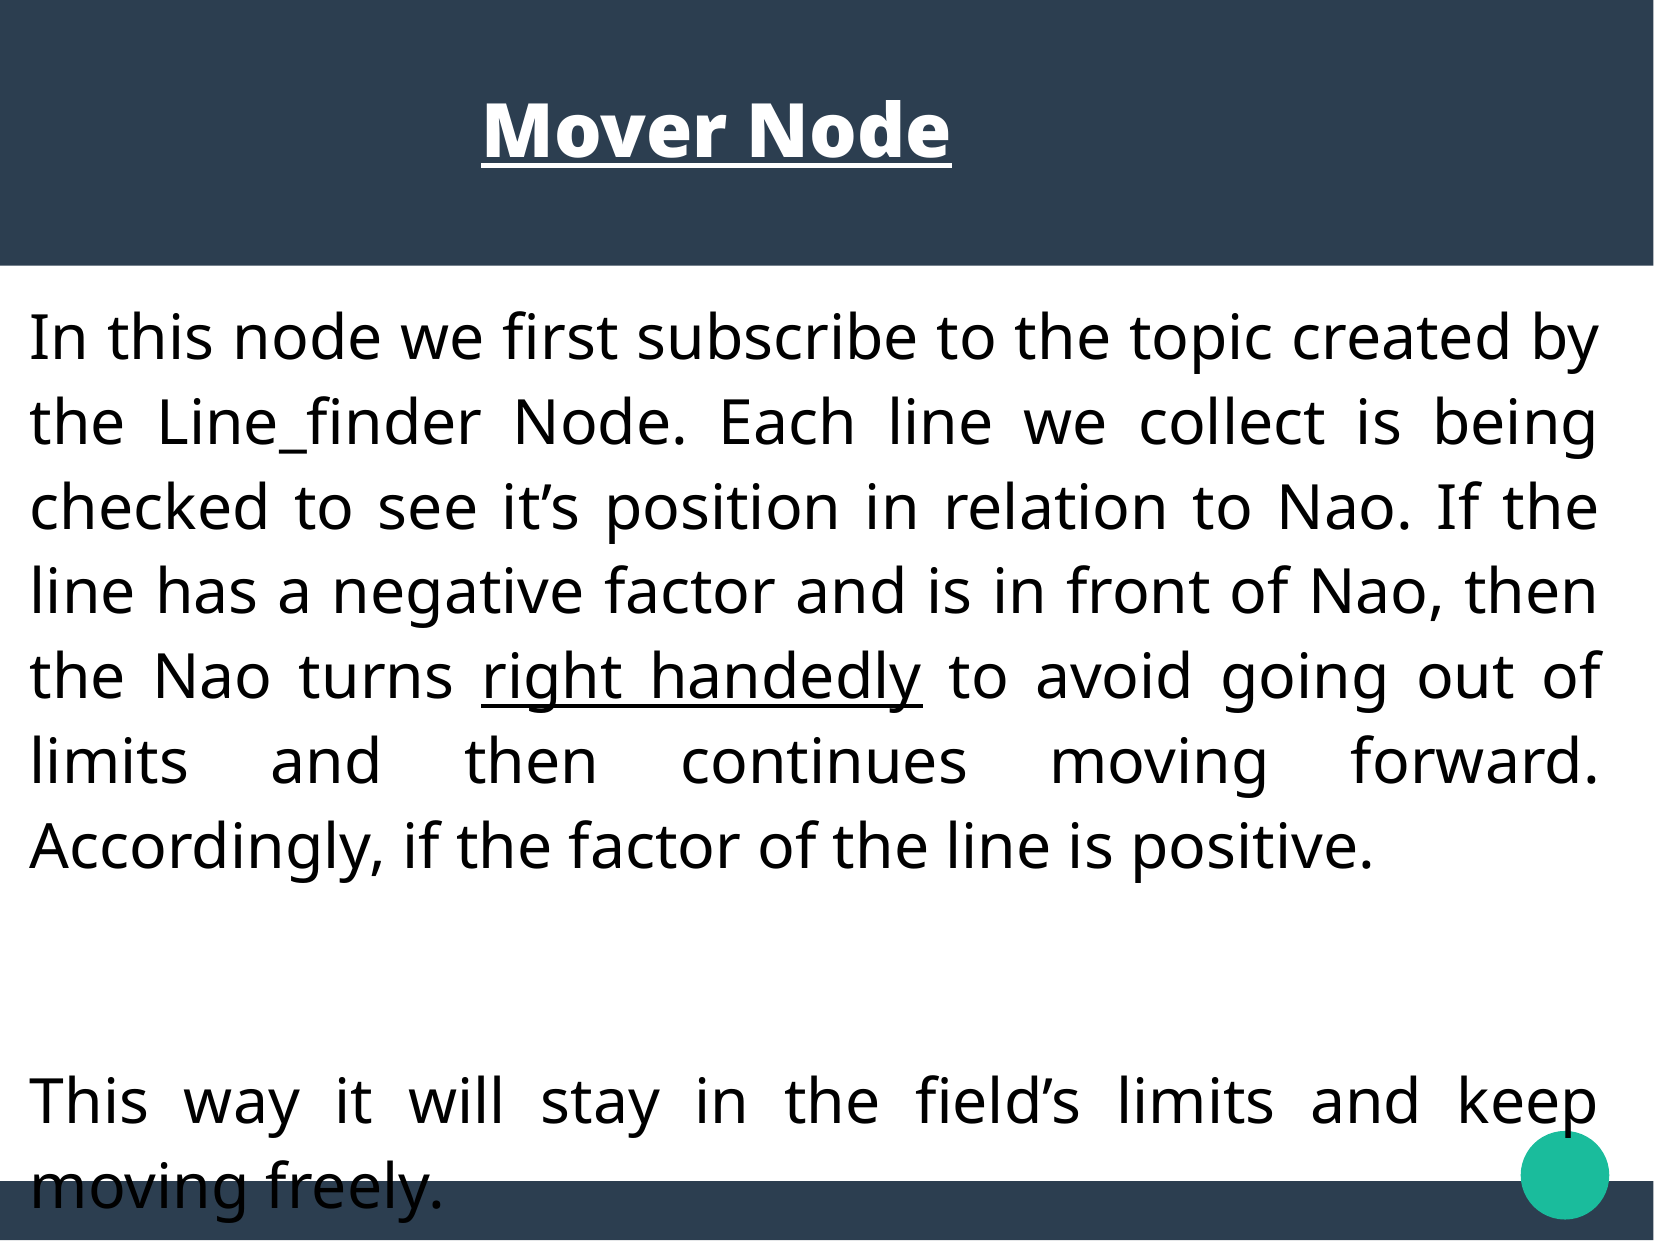

# Mover Node
In this node we first subscribe to the topic created by the Line_finder Node. Each line we collect is being checked to see it’s position in relation to Nao. If the line has a negative factor and is in front of Nao, then the Nao turns right handedly to avoid going out of limits and then continues moving forward. Accordingly, if the factor of the line is positive.
This way it will stay in the field’s limits and keep moving freely.